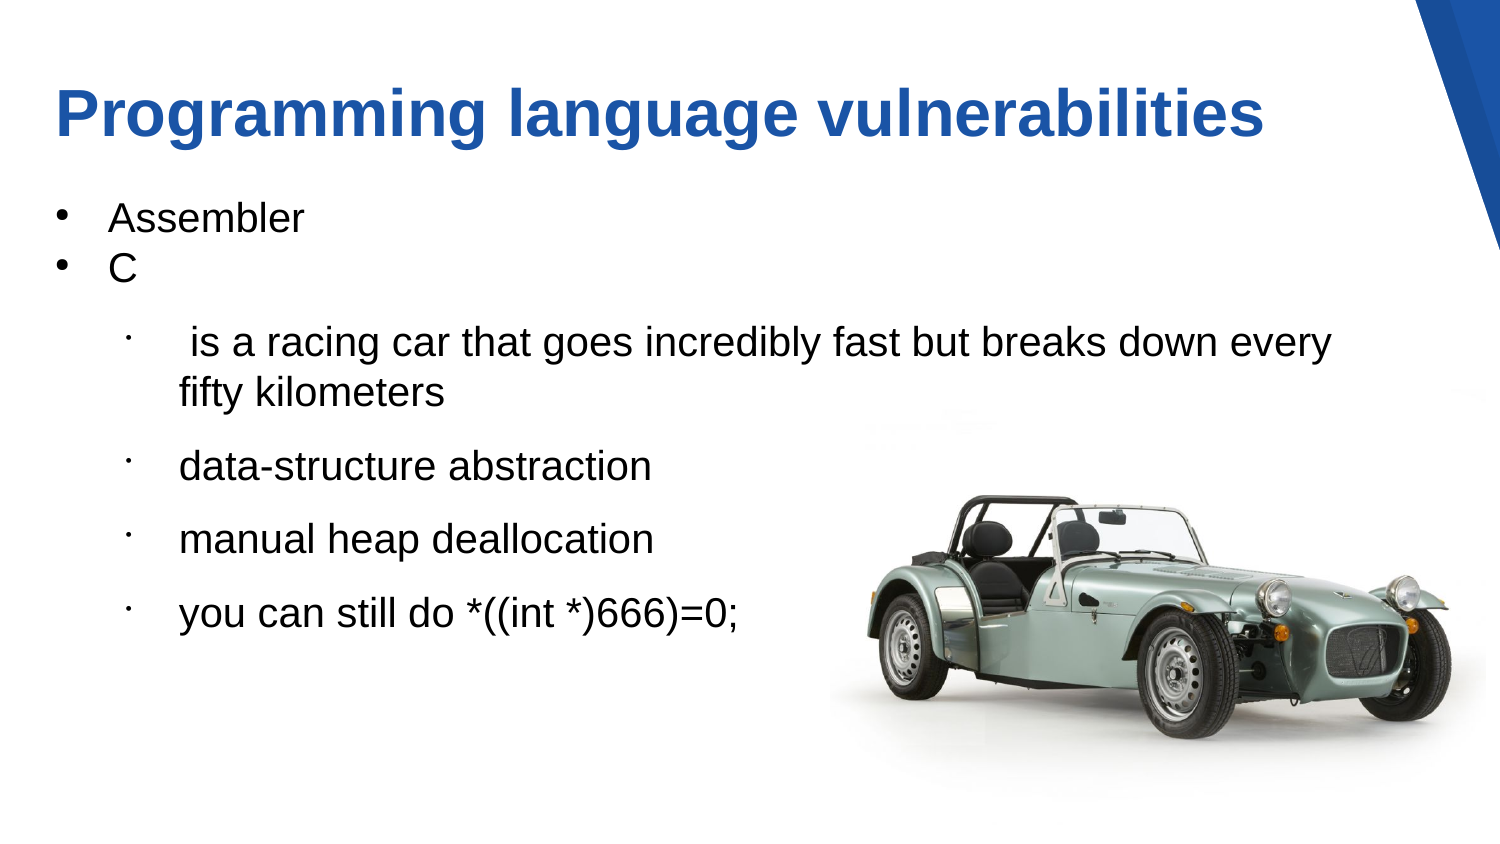

Programming language vulnerabilities
# Assembler
C
 is a racing car that goes incredibly fast but breaks down every fifty kilometers
data-structure abstraction
manual heap deallocation
you can still do *((int *)666)=0;